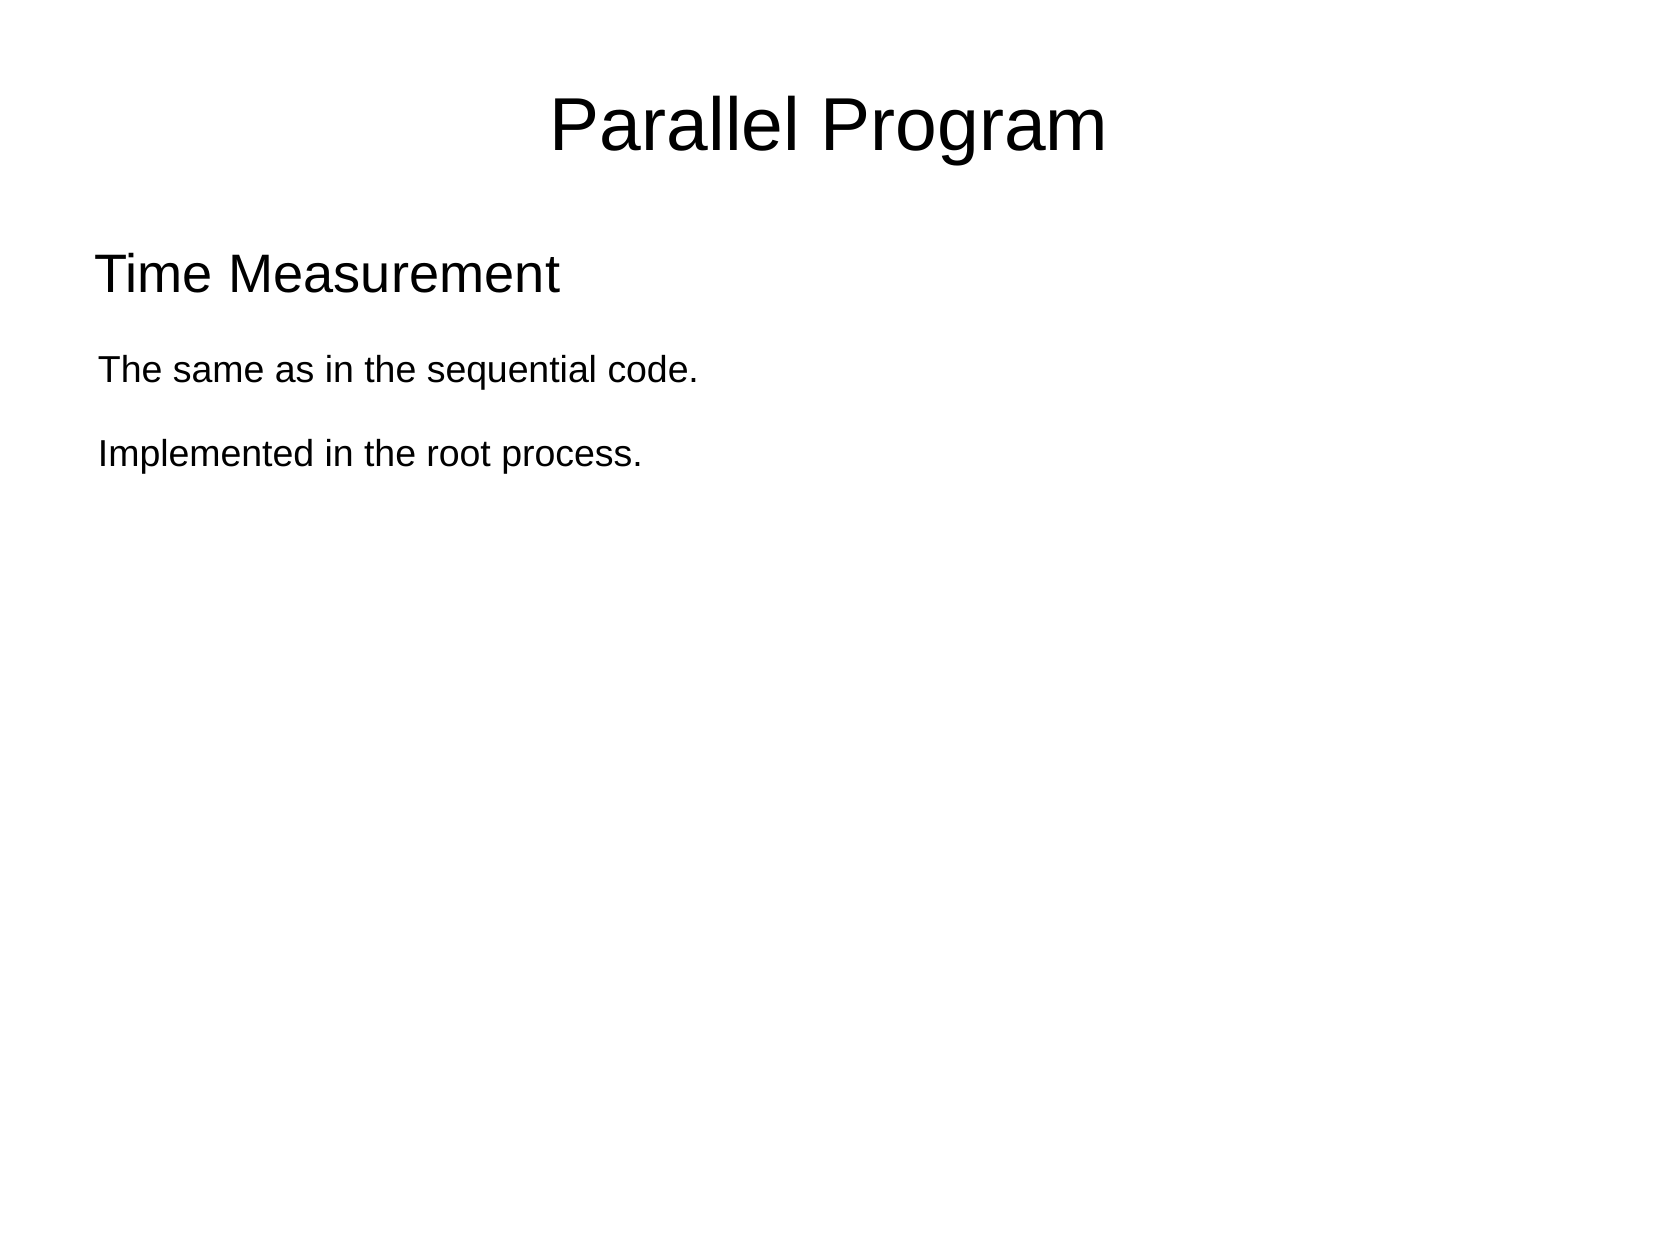

Parallel Program
	Time Measurement
	The	same as in the sequential code.
	Implemented in the root process.